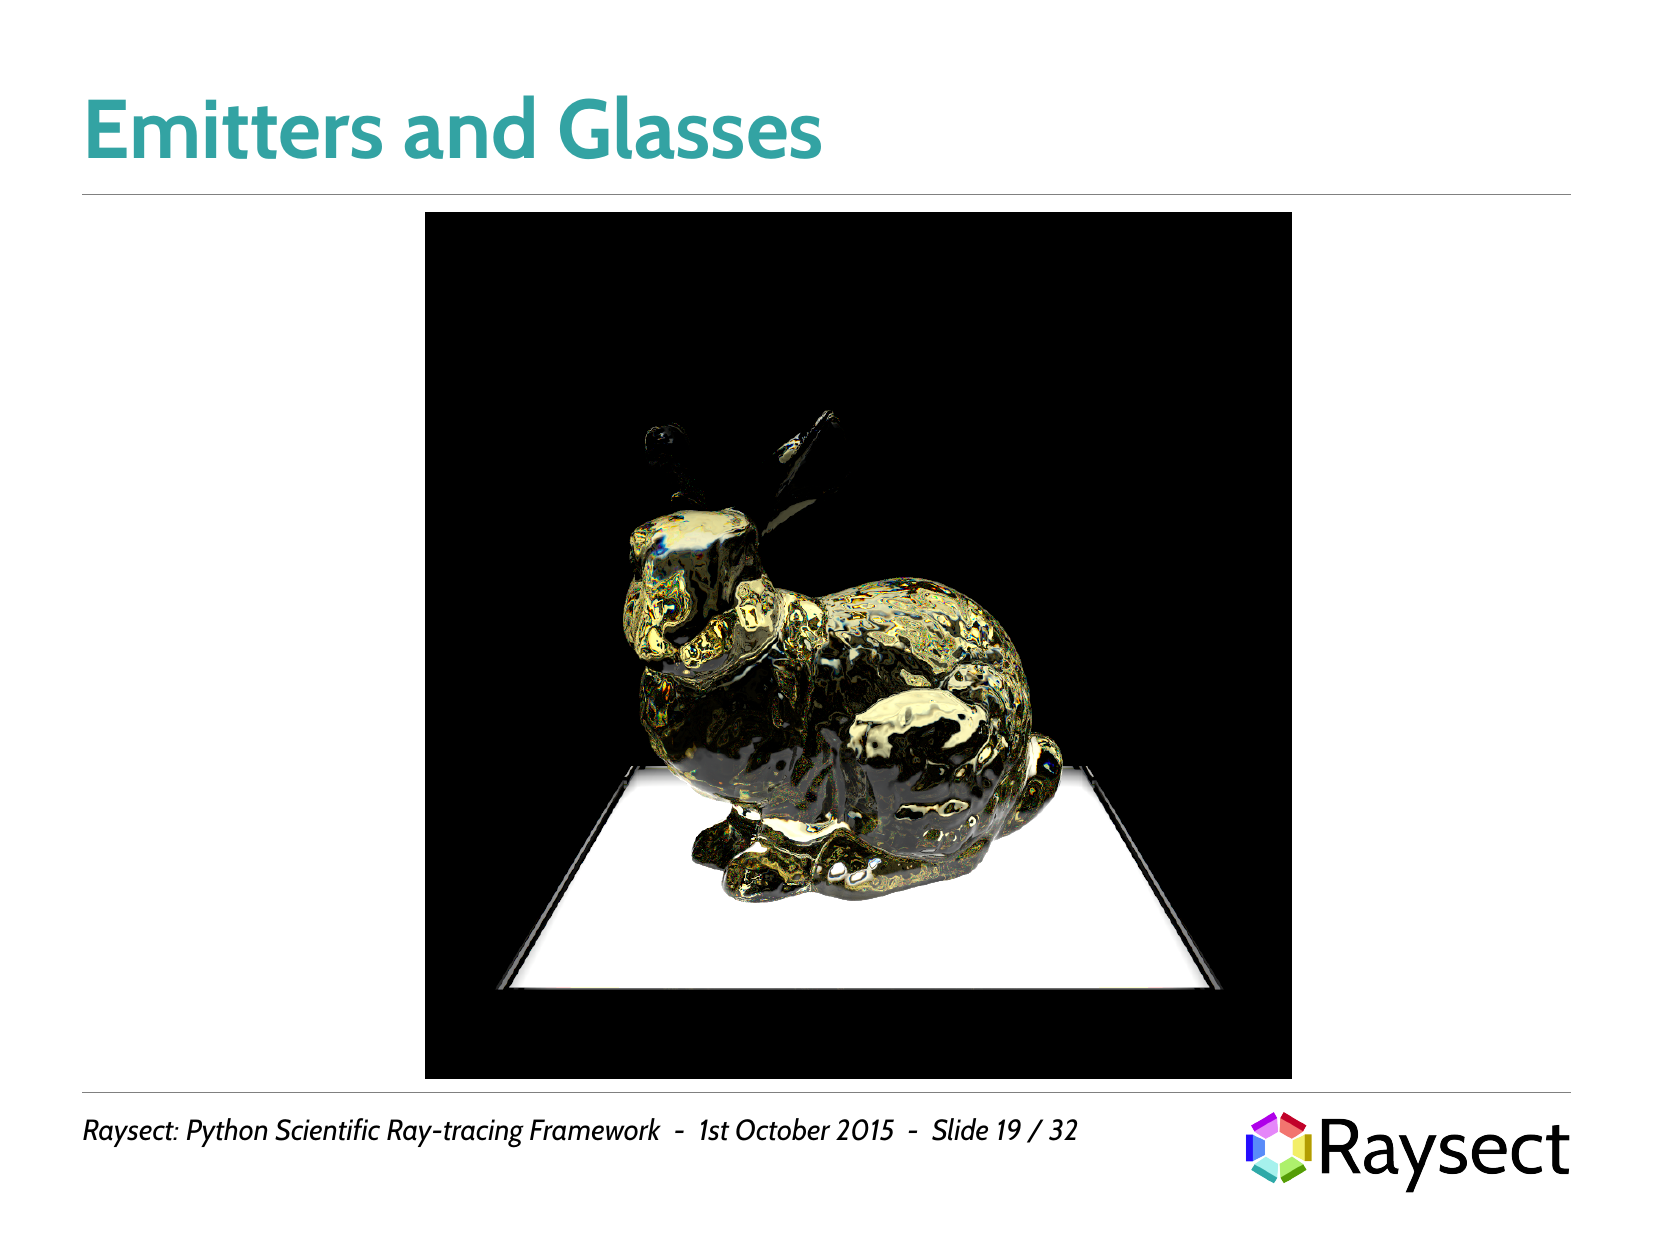

# Emitters and Glasses
1st October 2015